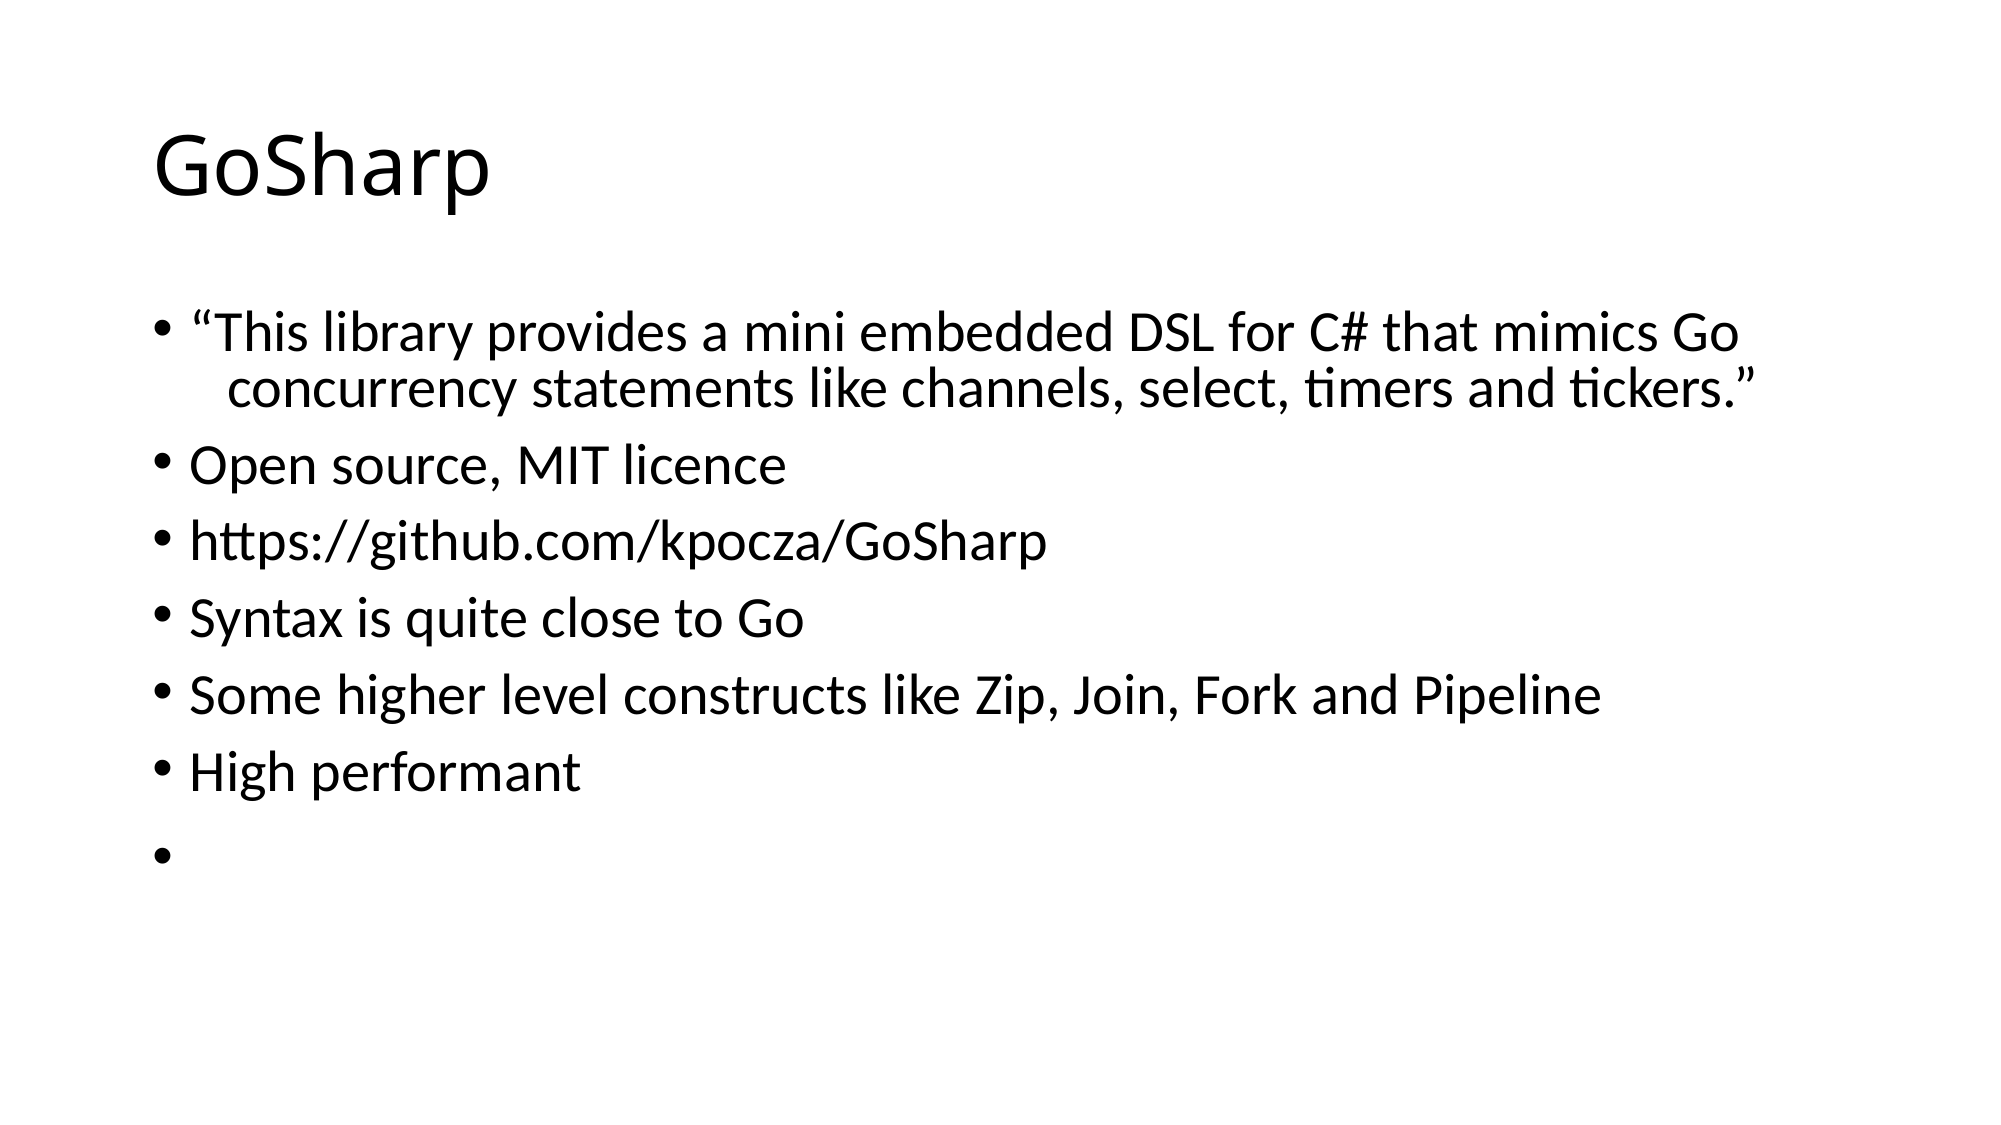

# GoSharp
“This library provides a mini embedded DSL for C# that mimics Go concurrency statements like channels, select, timers and tickers.”
Open source, MIT licence
https://github.com/kpocza/GoSharp
Syntax is quite close to Go
Some higher level constructs like Zip, Join, Fork and Pipeline
High performant